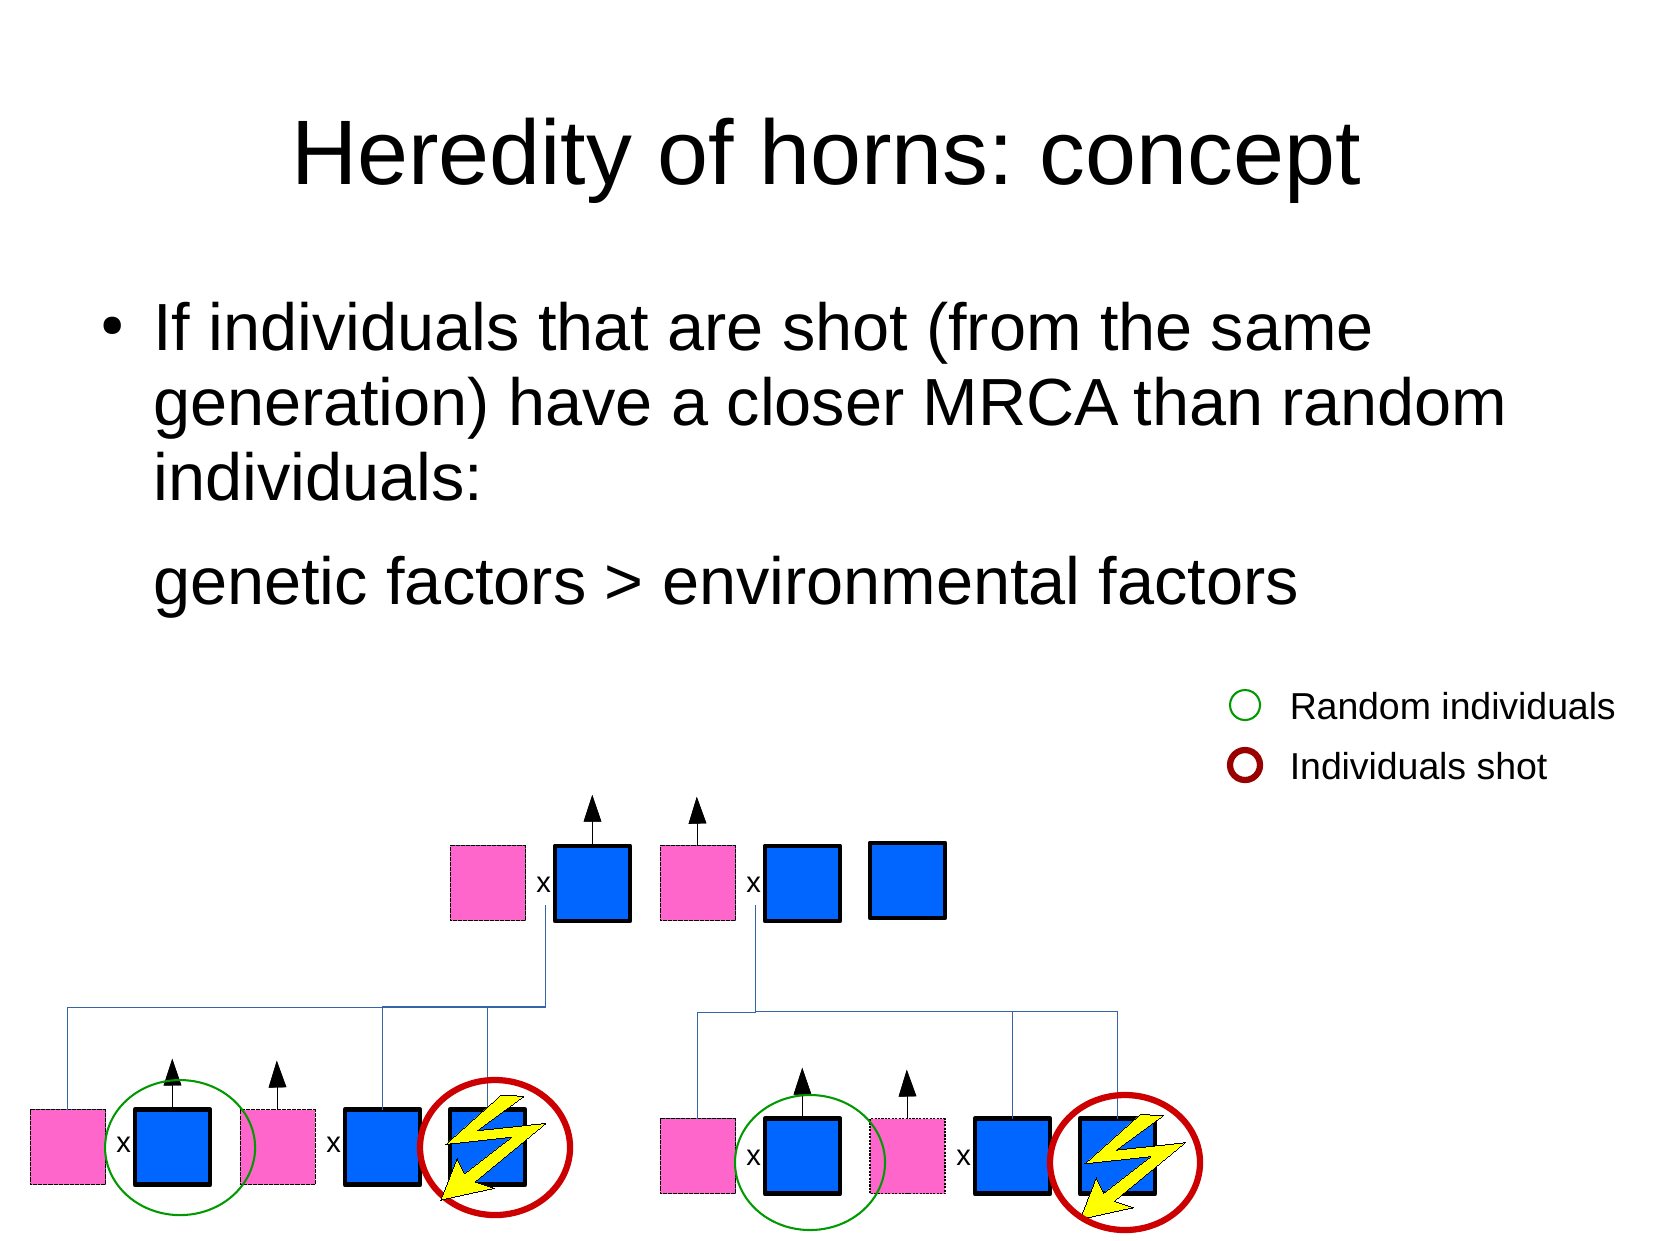

# Heredity of horns: concept
If individuals that are shot (from the same generation) have a closer MRCA than random individuals:
genetic factors > environmental factors
Random individuals
Individuals shot
x
x
x
x
x
x